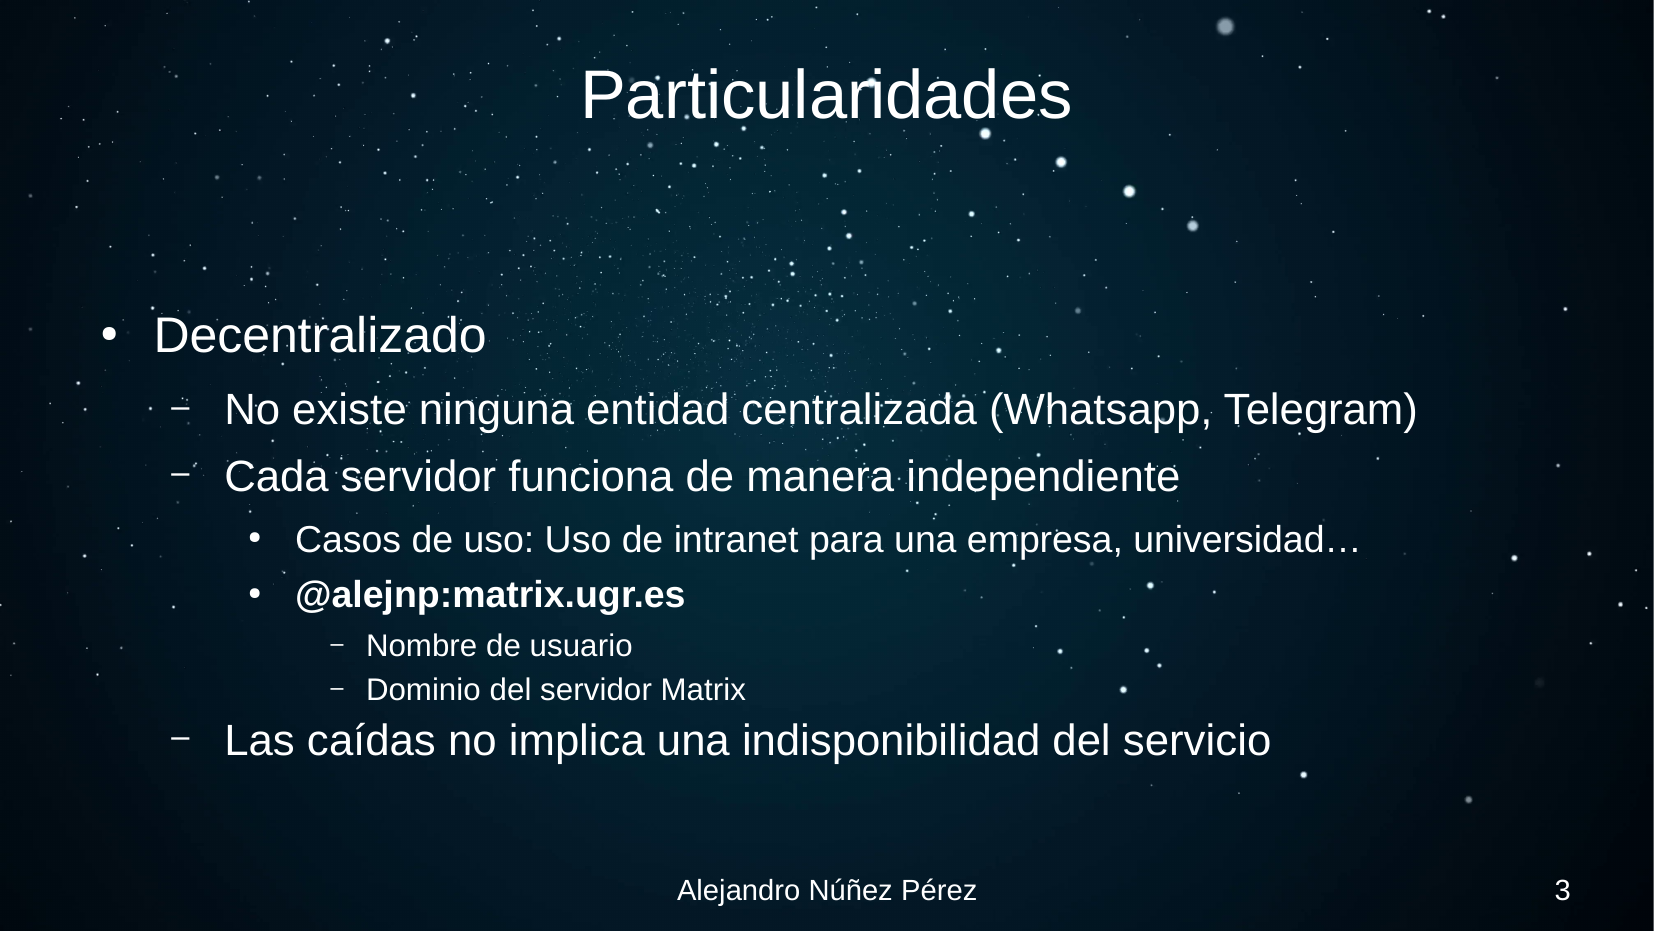

# Particularidades
Decentralizado
No existe ninguna entidad centralizada (Whatsapp, Telegram)
Cada servidor funciona de manera independiente
Casos de uso: Uso de intranet para una empresa, universidad…
@alejnp:matrix.ugr.es
Nombre de usuario
Dominio del servidor Matrix
Las caídas no implica una indisponibilidad del servicio
3